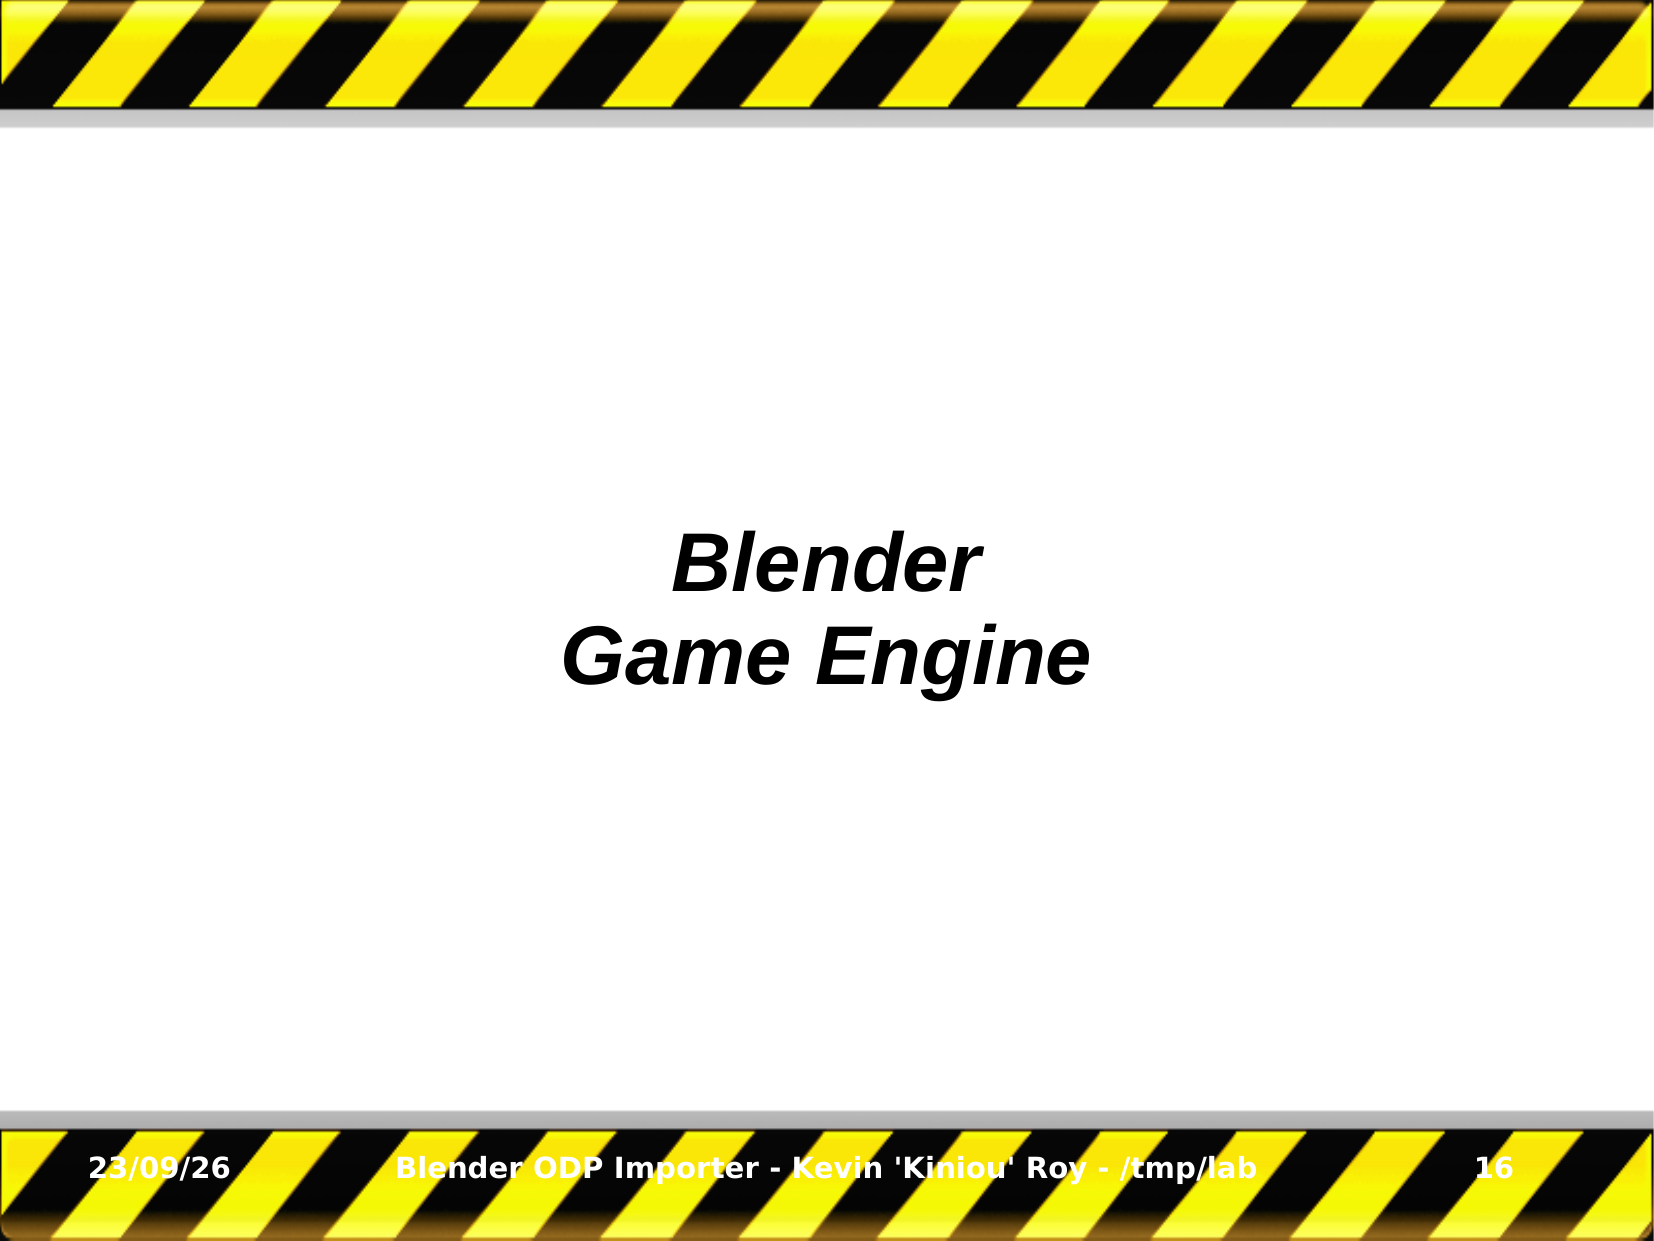

#
Blender
Game Engine
Blender ODP Importer - Kevin 'Kiniou' Roy - /tmp/lab
16